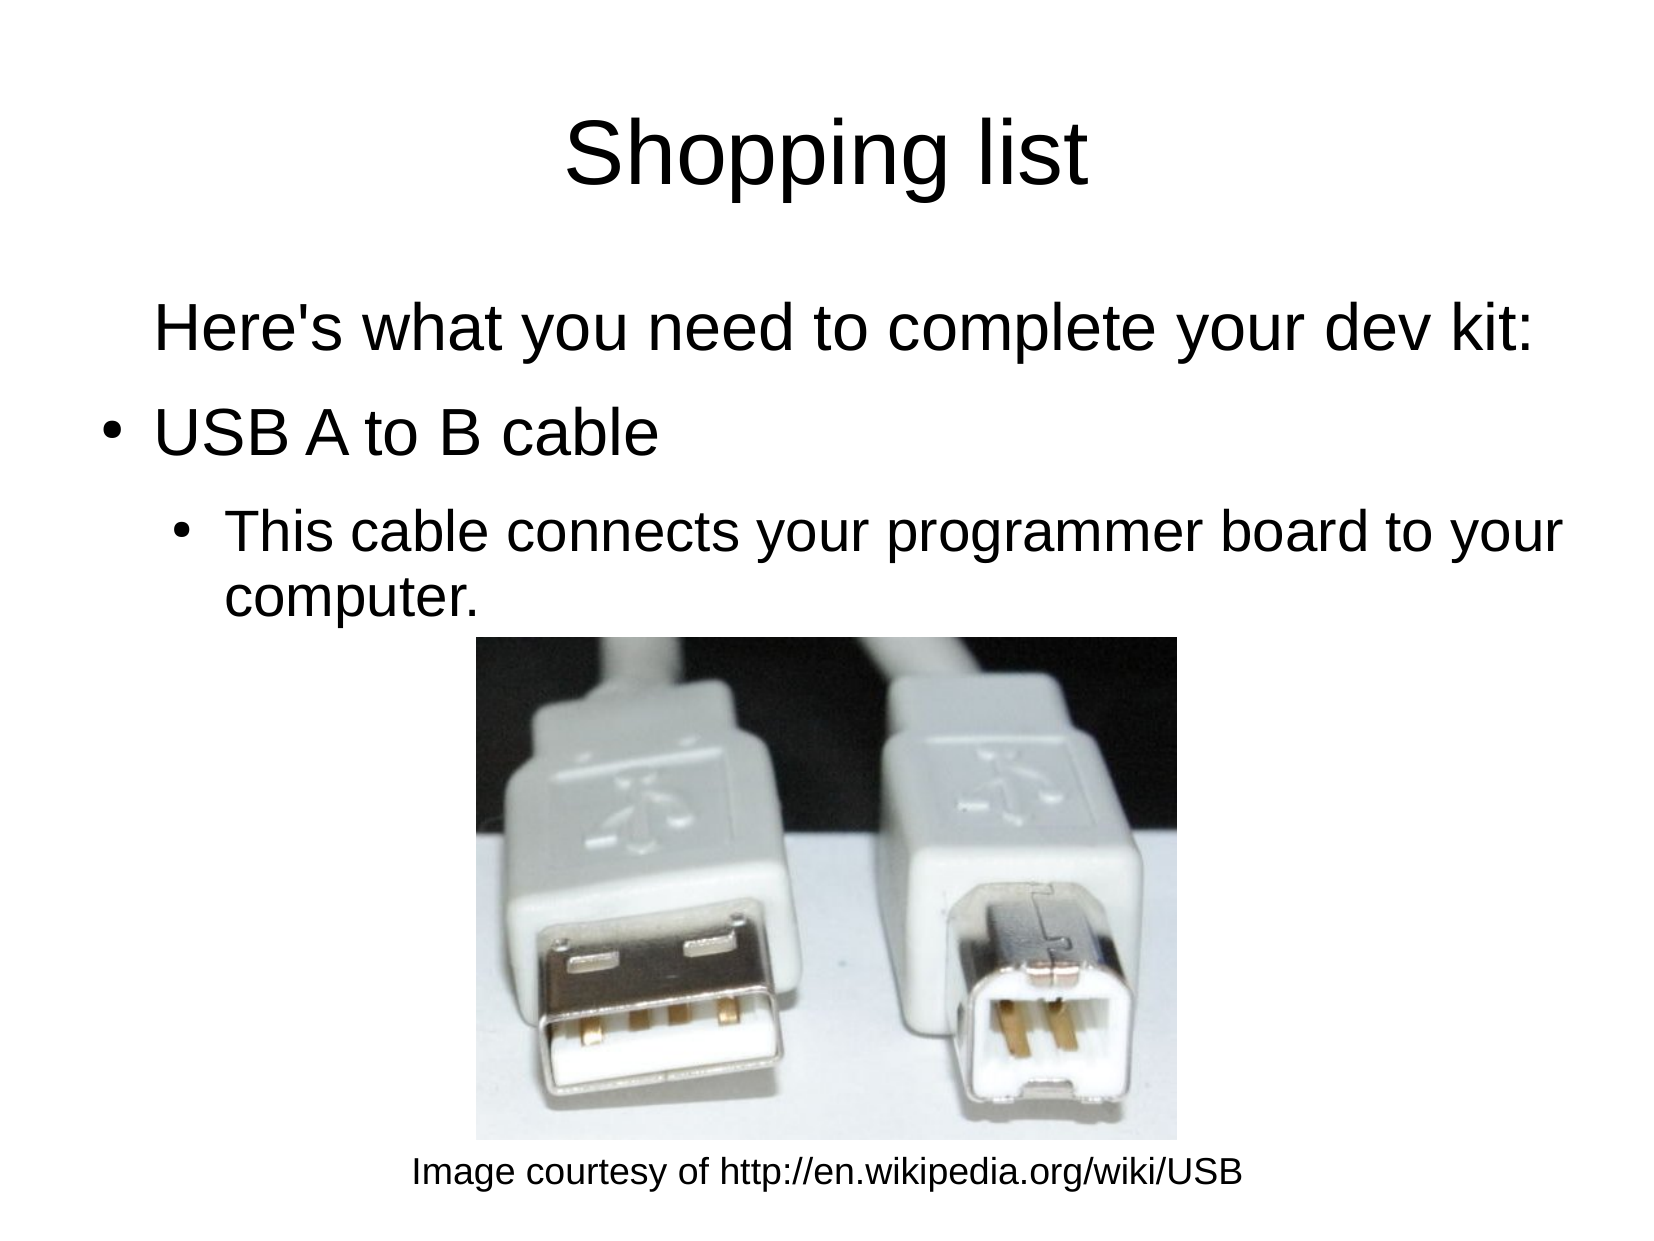

# Shopping list
Here's what you need to complete your dev kit:
USB A to B cable
This cable connects your programmer board to your computer.
Image courtesy of http://en.wikipedia.org/wiki/USB